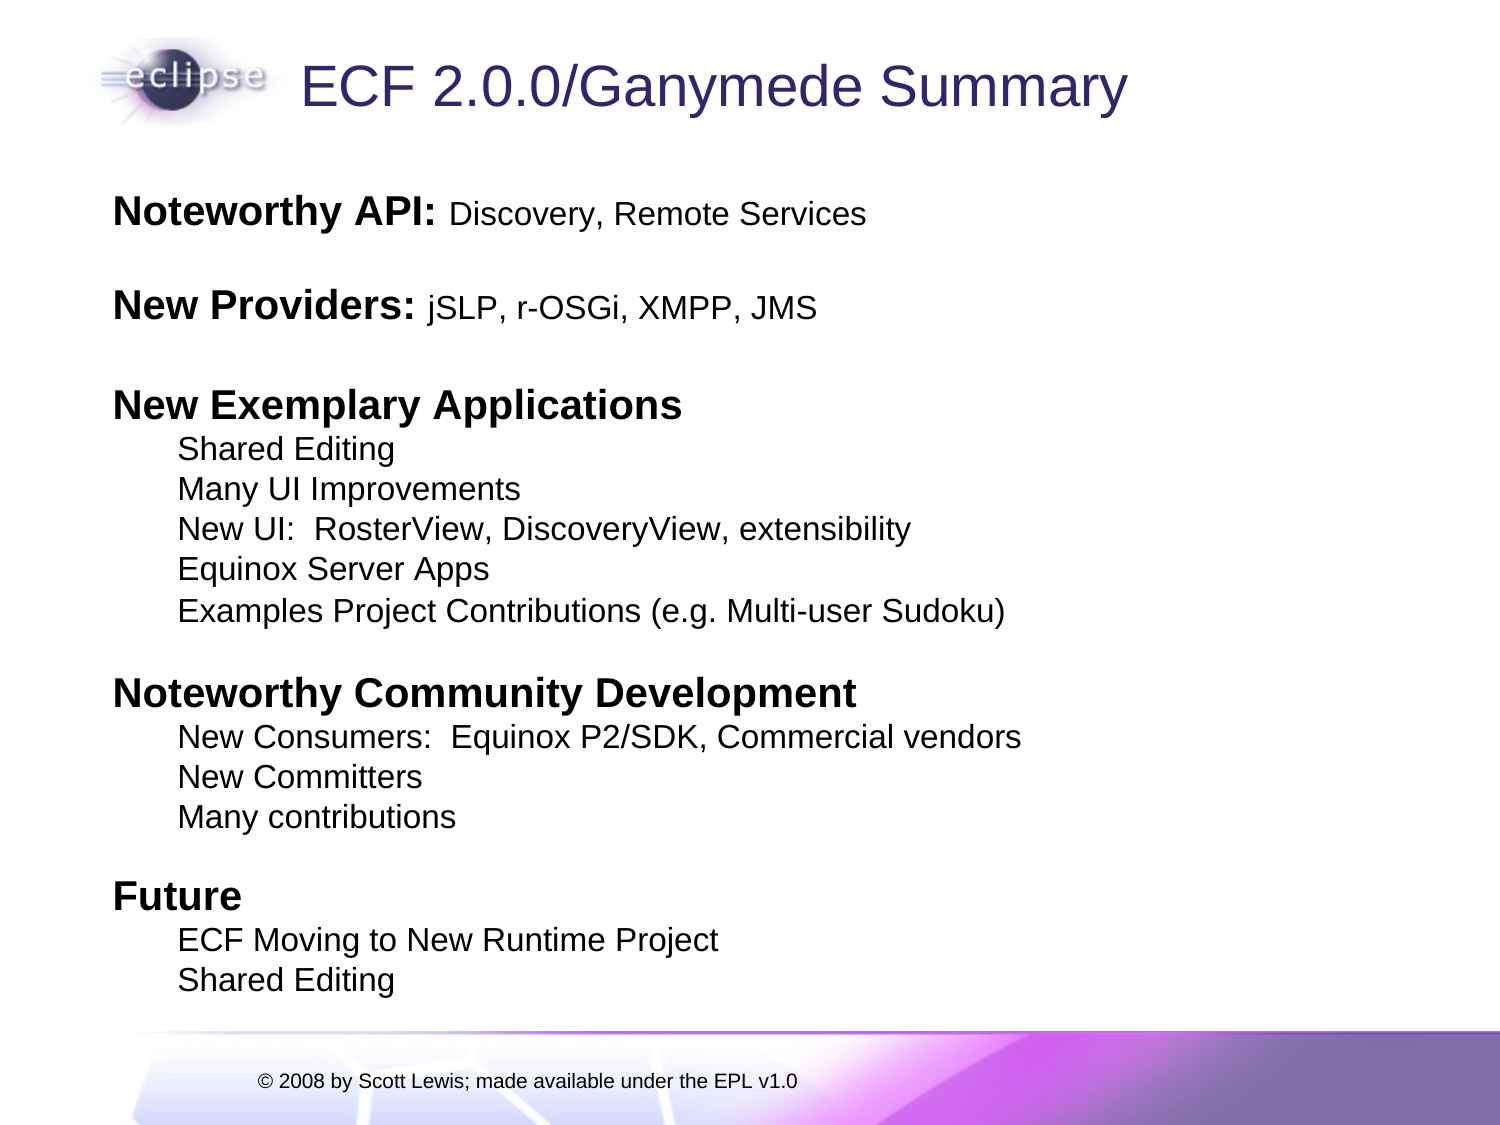

# ECF 2.0.0/Ganymede Summary
Noteworthy API: Discovery, Remote Services
New Providers: jSLP, r-OSGi, XMPP, JMS
New Exemplary Applications
Shared Editing
Many UI Improvements
New UI: RosterView, DiscoveryView, extensibility
Equinox Server Apps
Examples Project Contributions (e.g. Multi-user Sudoku)‏
Noteworthy Community Development
New Consumers: Equinox P2/SDK, Commercial vendors
New Committers
Many contributions
Future
ECF Moving to New Runtime Project
Shared Editing